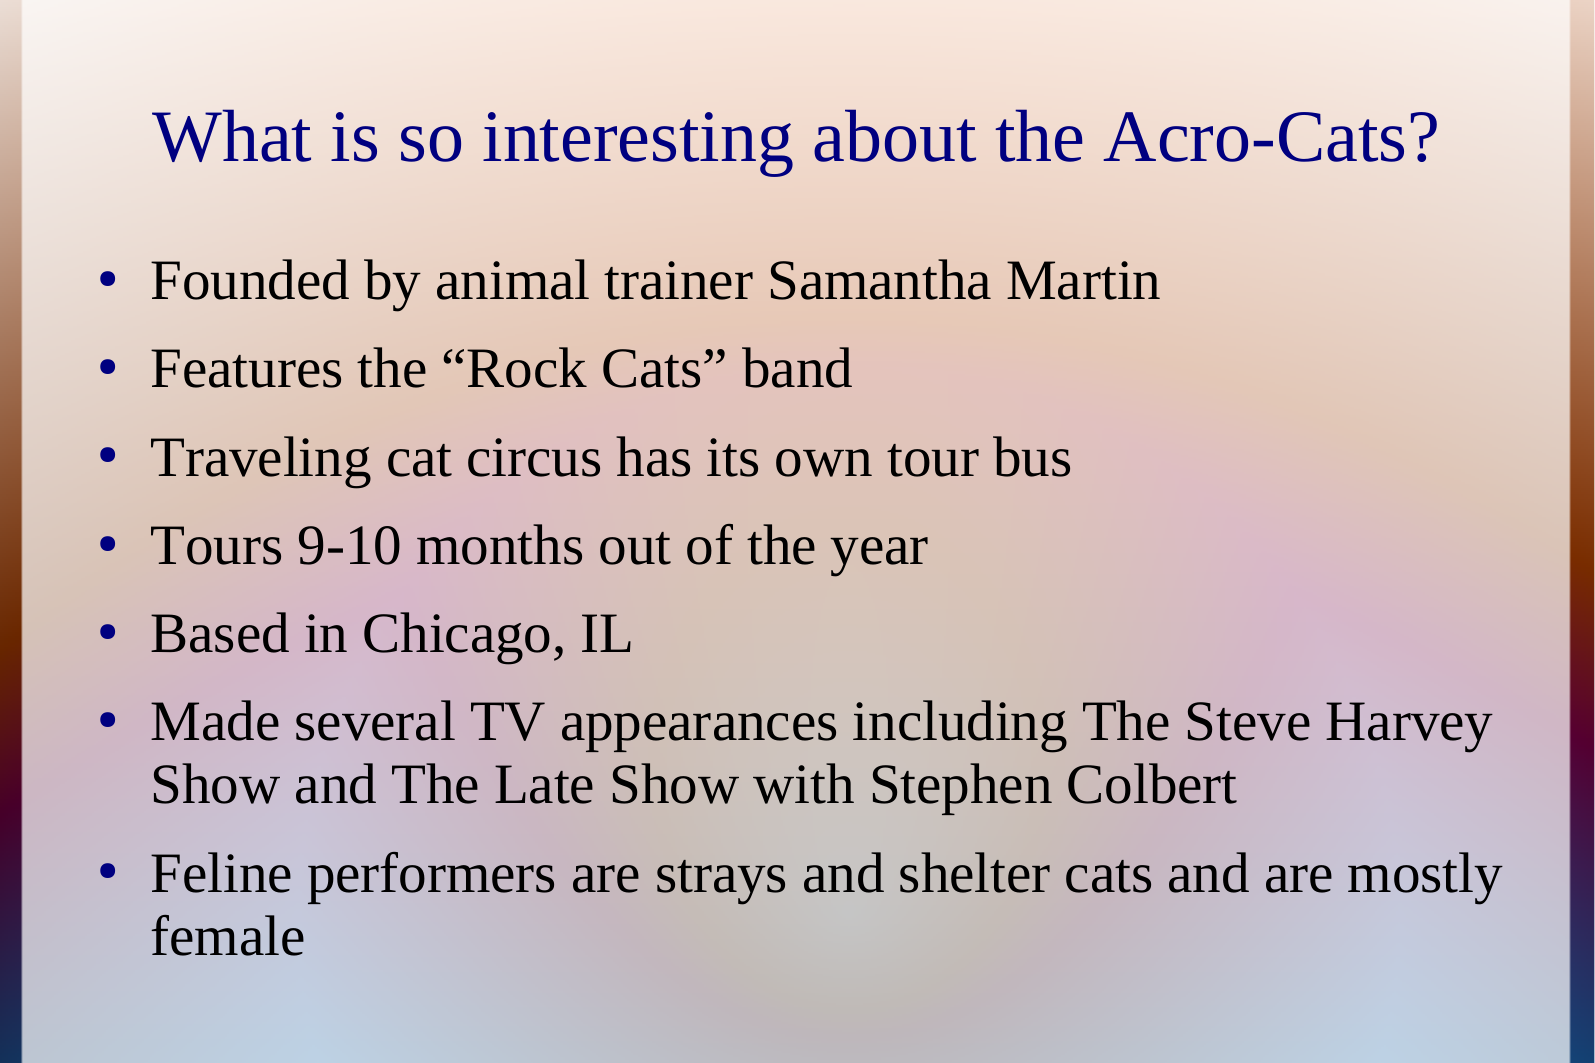

# What is so interesting about the Acro-Cats?
Founded by animal trainer Samantha Martin
Features the “Rock Cats” band
Traveling cat circus has its own tour bus
Tours 9-10 months out of the year
Based in Chicago, IL
Made several TV appearances including The Steve Harvey Show and The Late Show with Stephen Colbert
Feline performers are strays and shelter cats and are mostly female